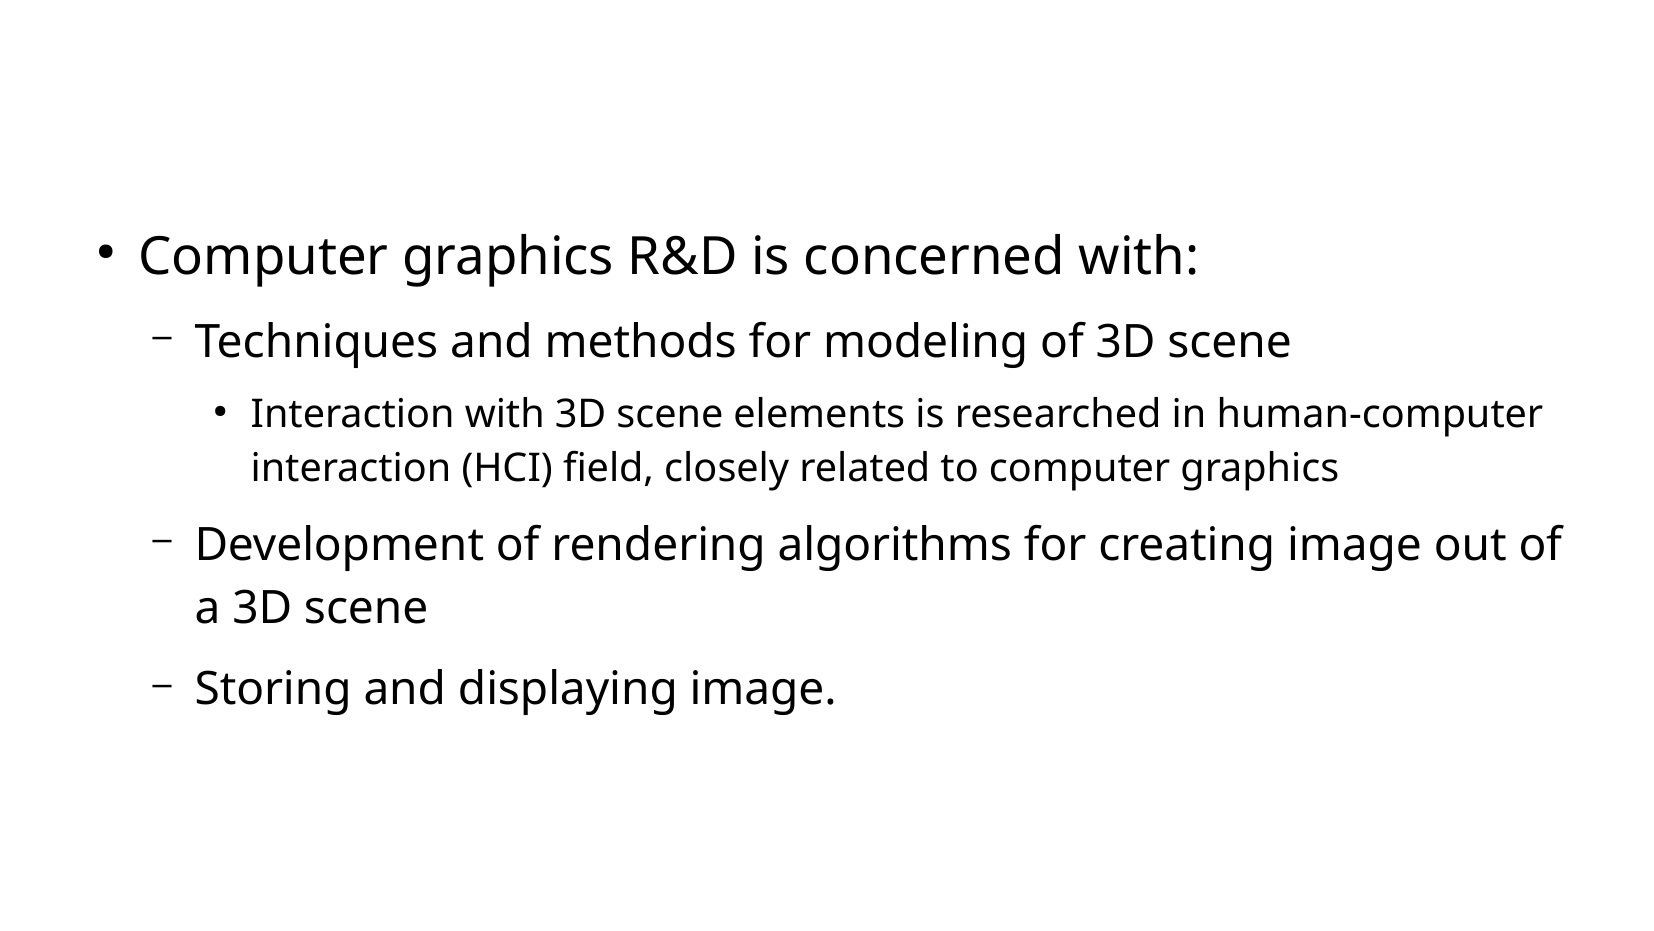

#
Computer graphics R&D is concerned with:
Techniques and methods for modeling of 3D scene
Interaction with 3D scene elements is researched in human-computer interaction (HCI) field, closely related to computer graphics
Development of rendering algorithms for creating image out of a 3D scene
Storing and displaying image.